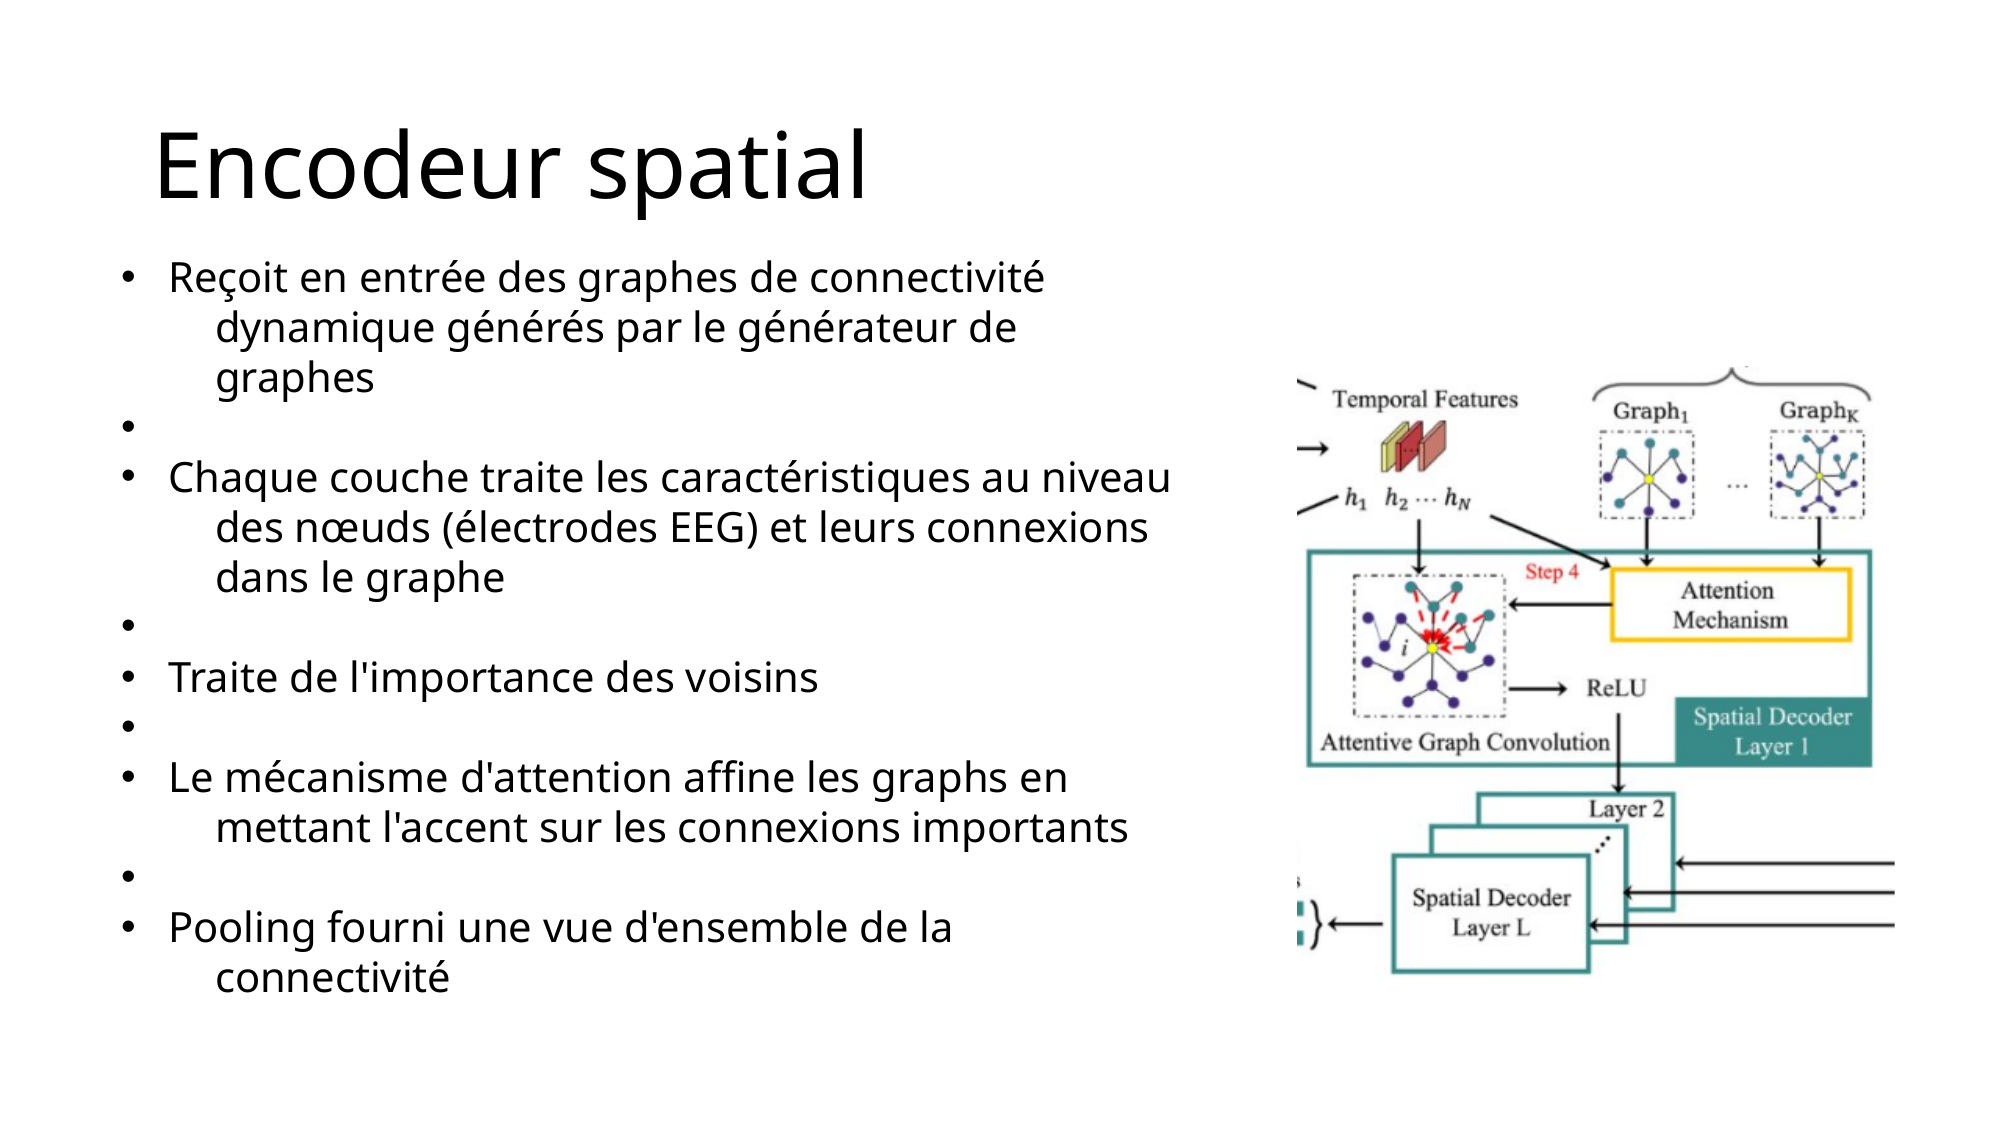

# Encodeur spatial
Reçoit en entrée des graphes de connectivité dynamique générés par le générateur de graphes
Chaque couche traite les caractéristiques au niveau des nœuds (électrodes EEG) et leurs connexions dans le graphe
Traite de l'importance des voisins
Le mécanisme d'attention affine les graphs en mettant l'accent sur les connexions importants
Pooling fourni une vue d'ensemble de la connectivité